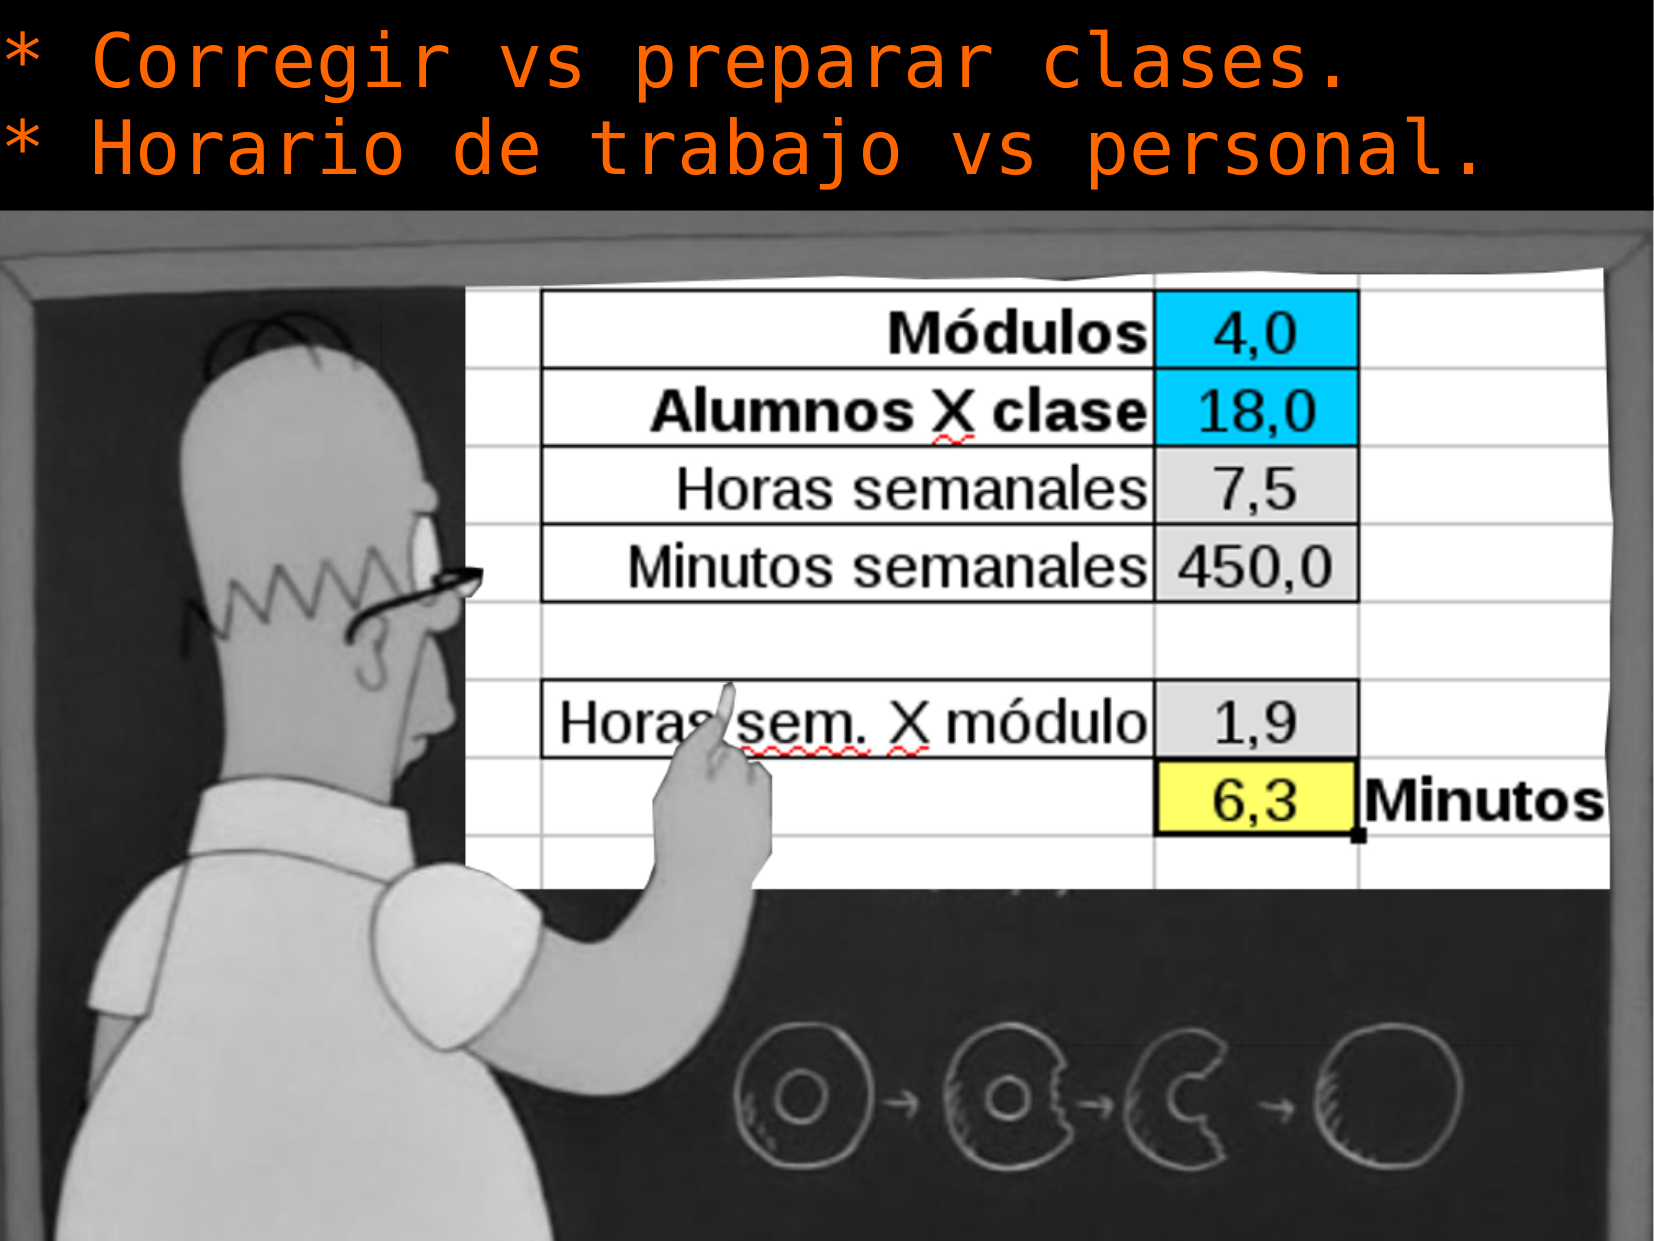

# * Corregir vs preparar clases. * Horario de trabajo vs personal.
* Corregir vs preparar clases.
* Horario de trabajo vs personal.